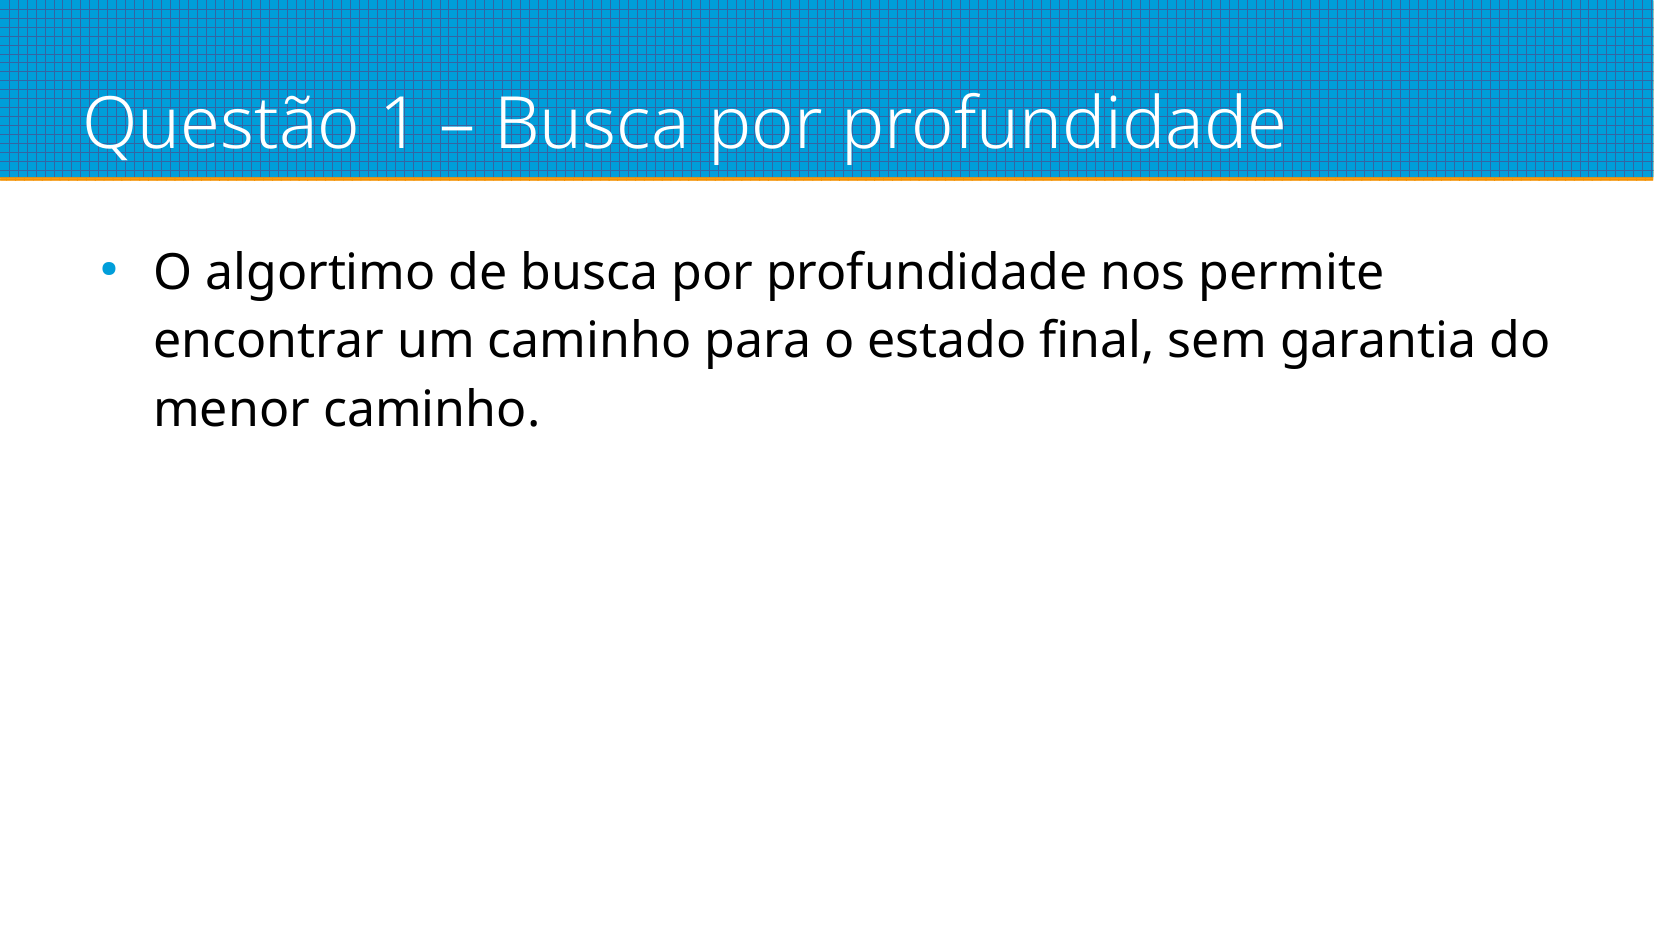

# Questão 1 – Busca por profundidade
O algortimo de busca por profundidade nos permite encontrar um caminho para o estado final, sem garantia do menor caminho.